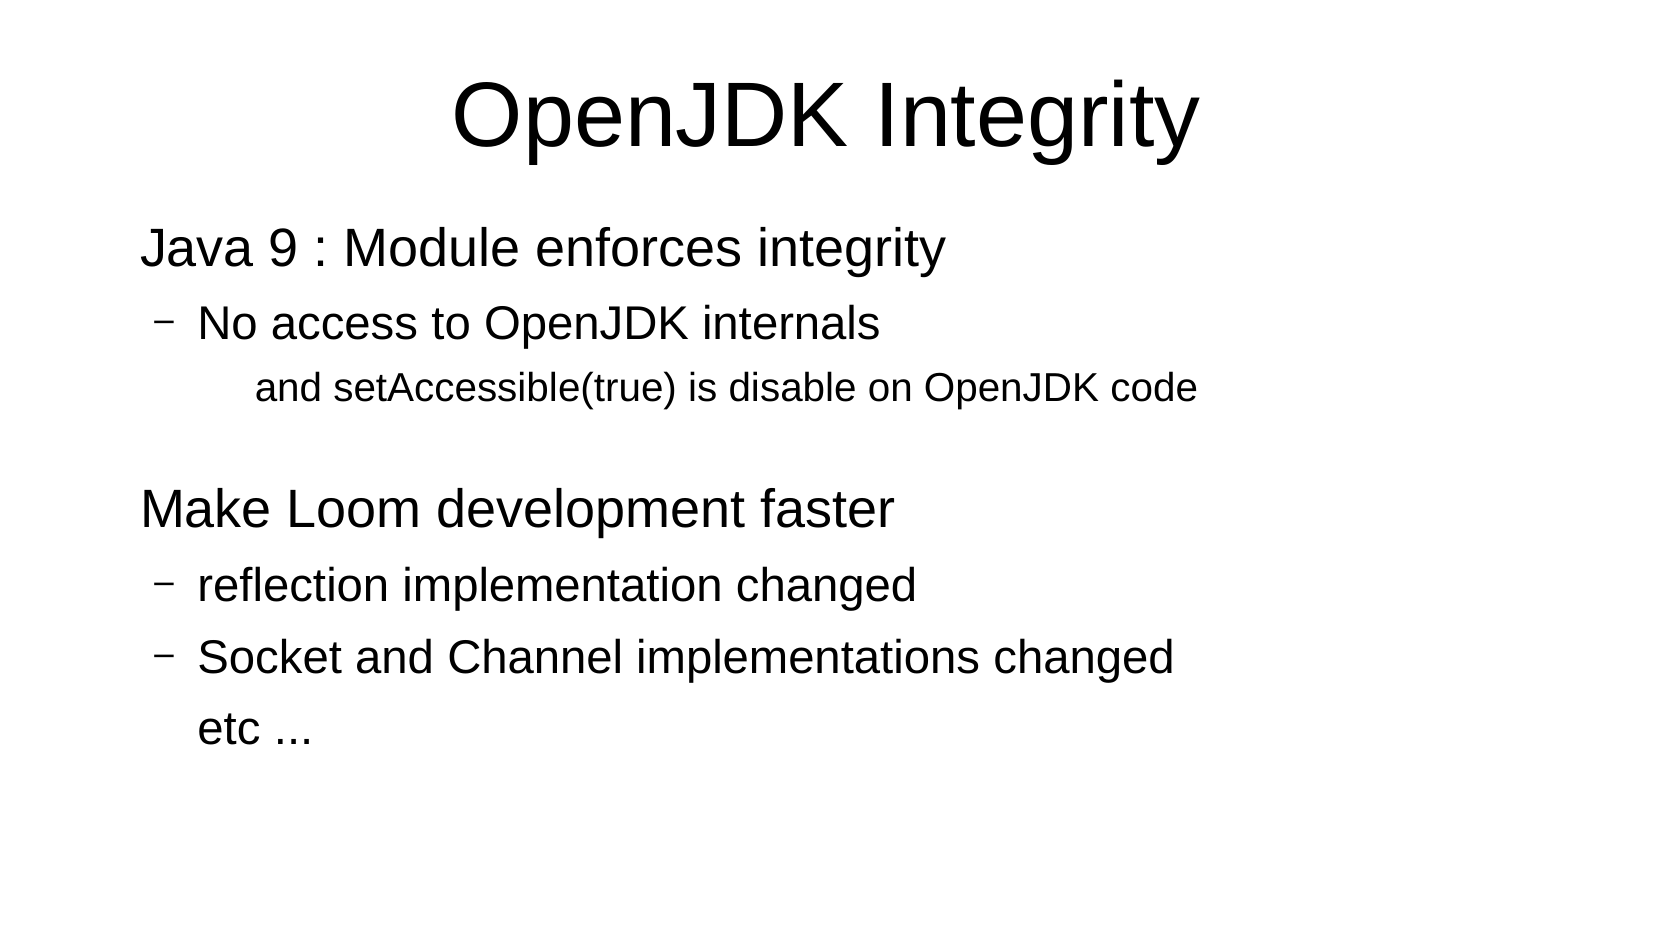

# OpenJDK Integrity
Java 9 : Module enforces integrity
No access to OpenJDK internals
and setAccessible(true) is disable on OpenJDK code
Make Loom development faster
reflection implementation changed
Socket and Channel implementations changed
etc ...